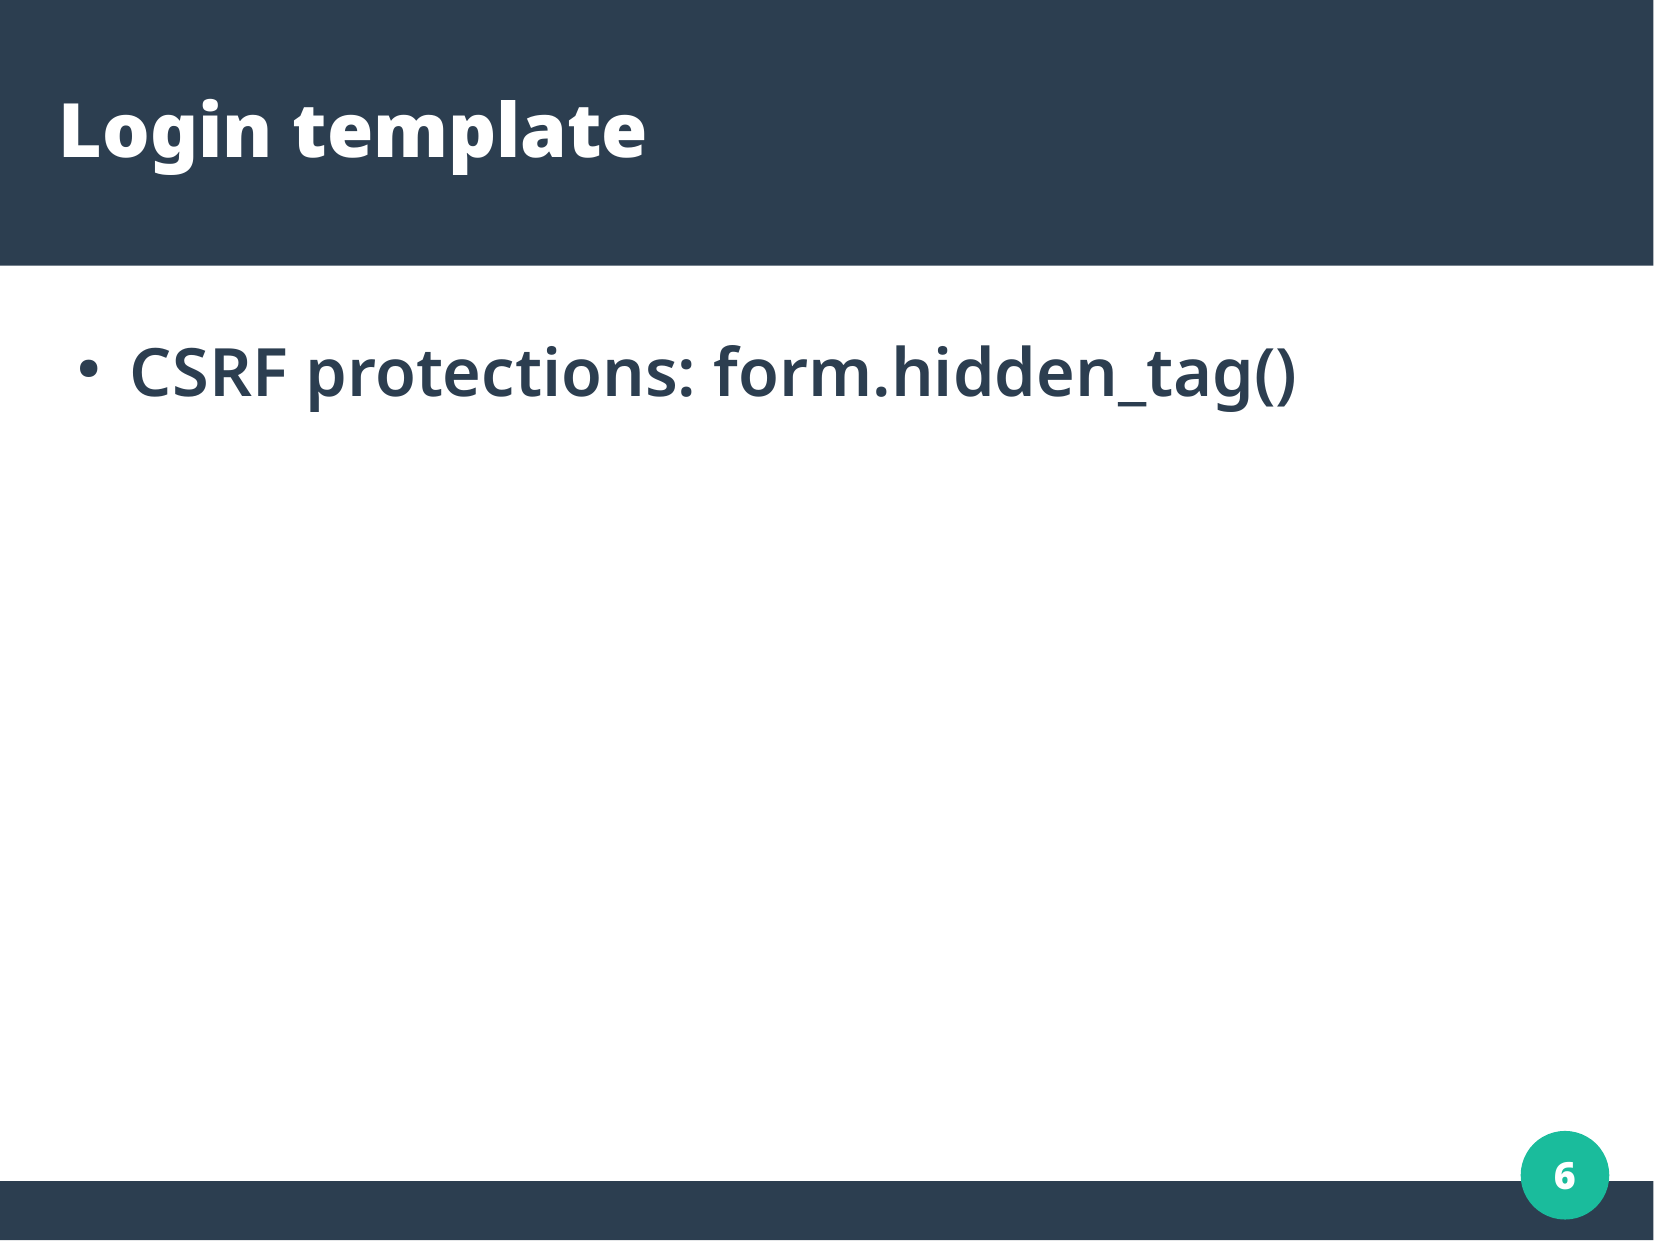

# Login template
CSRF protections: form.hidden_tag()
6